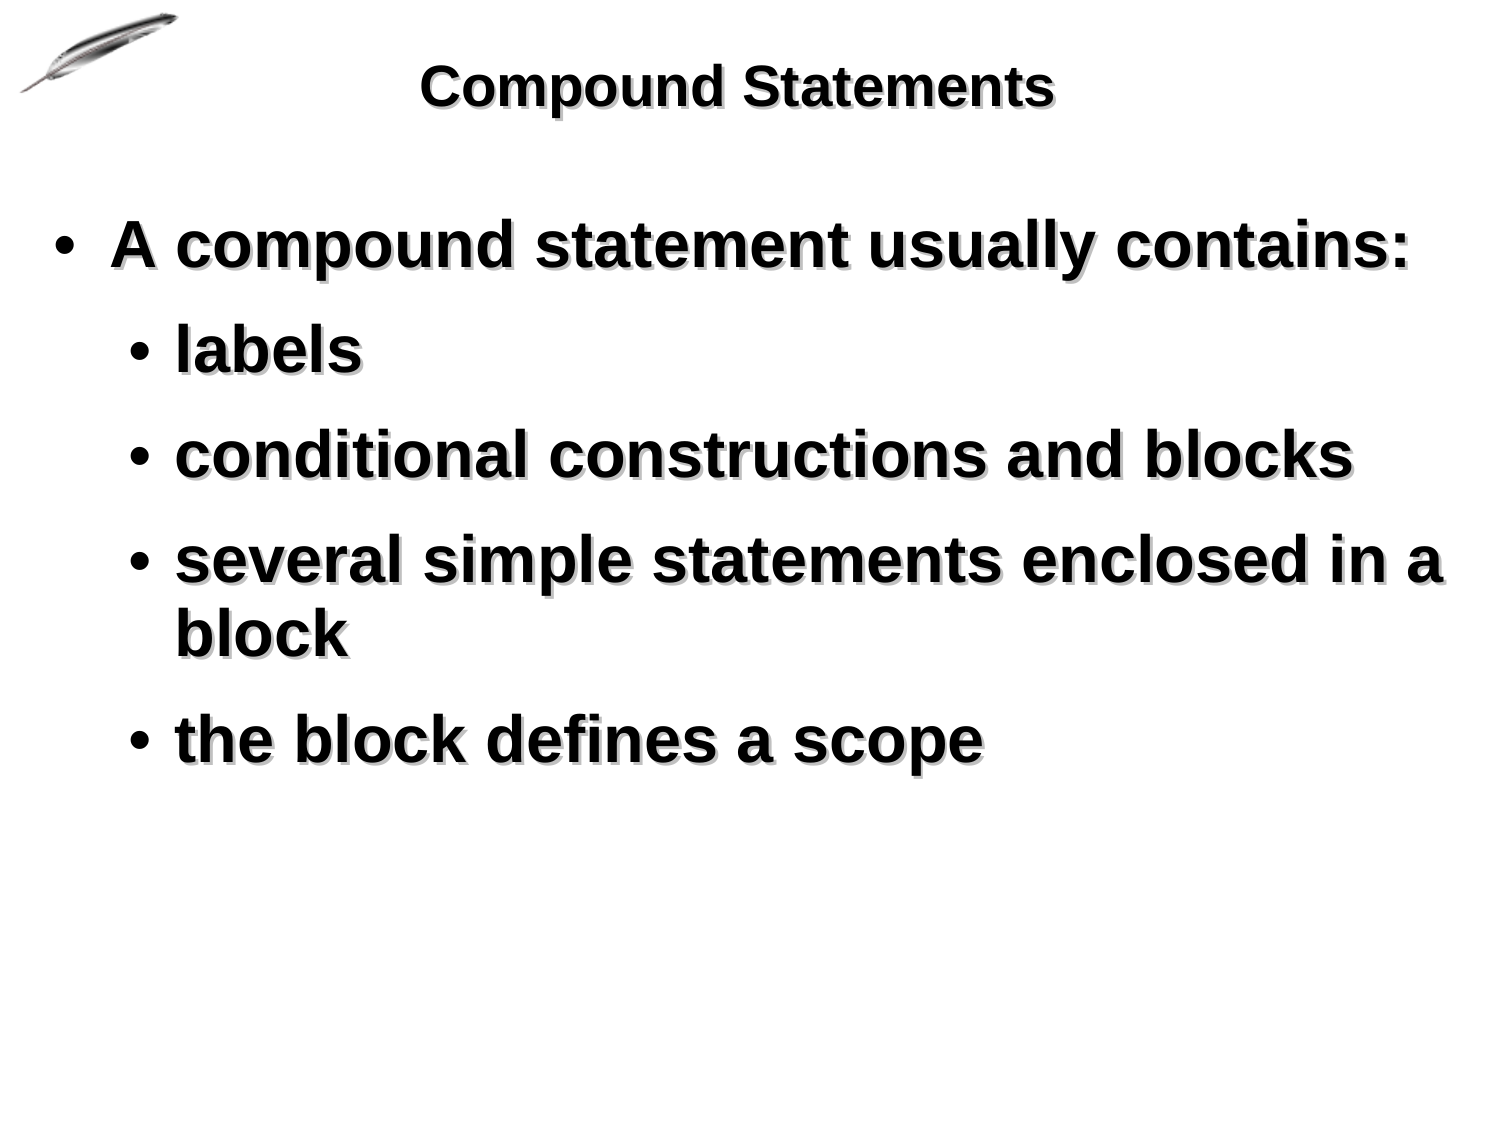

# Compound Statements
A compound statement usually contains:
labels
conditional constructions and blocks
several simple statements enclosed in a block
the block defines a scope